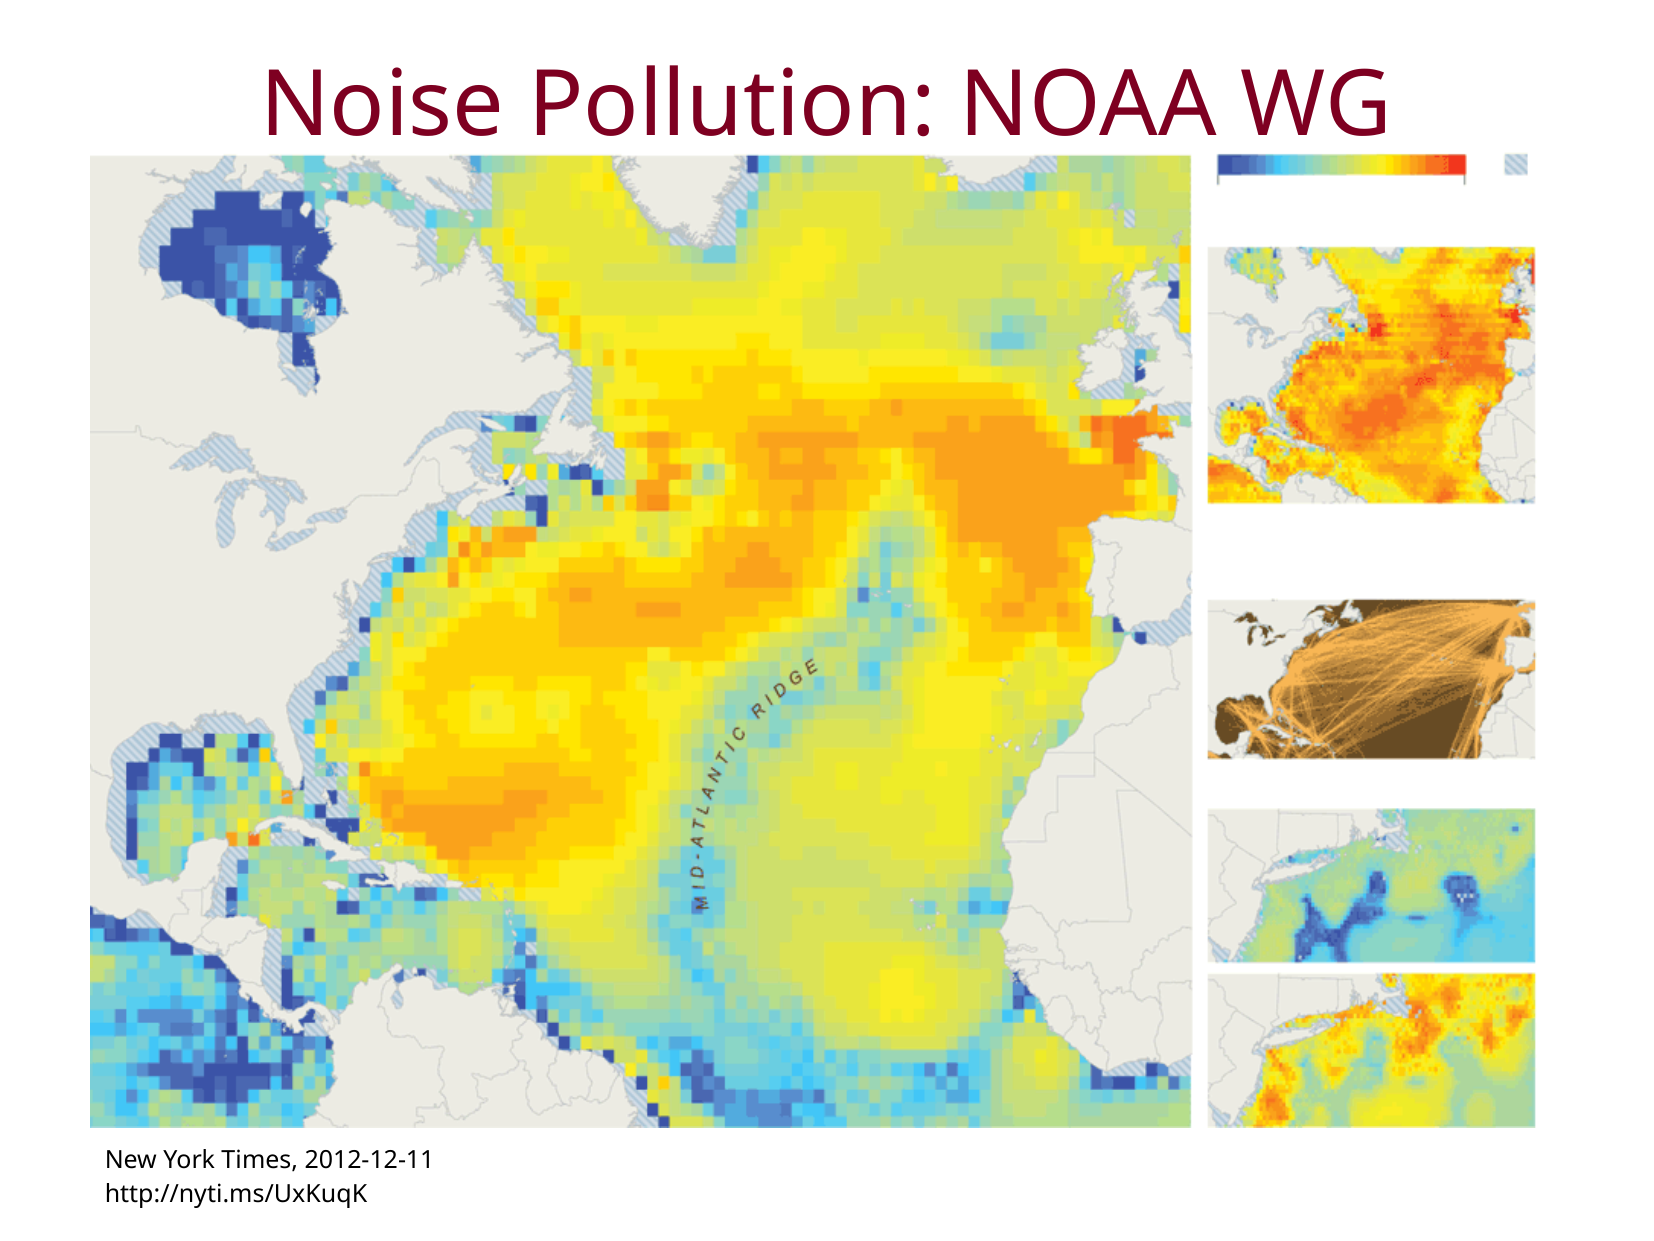

# Noise Pollution: NOAA WG
New York Times, 2012-12-11
http://nyti.ms/UxKuqK